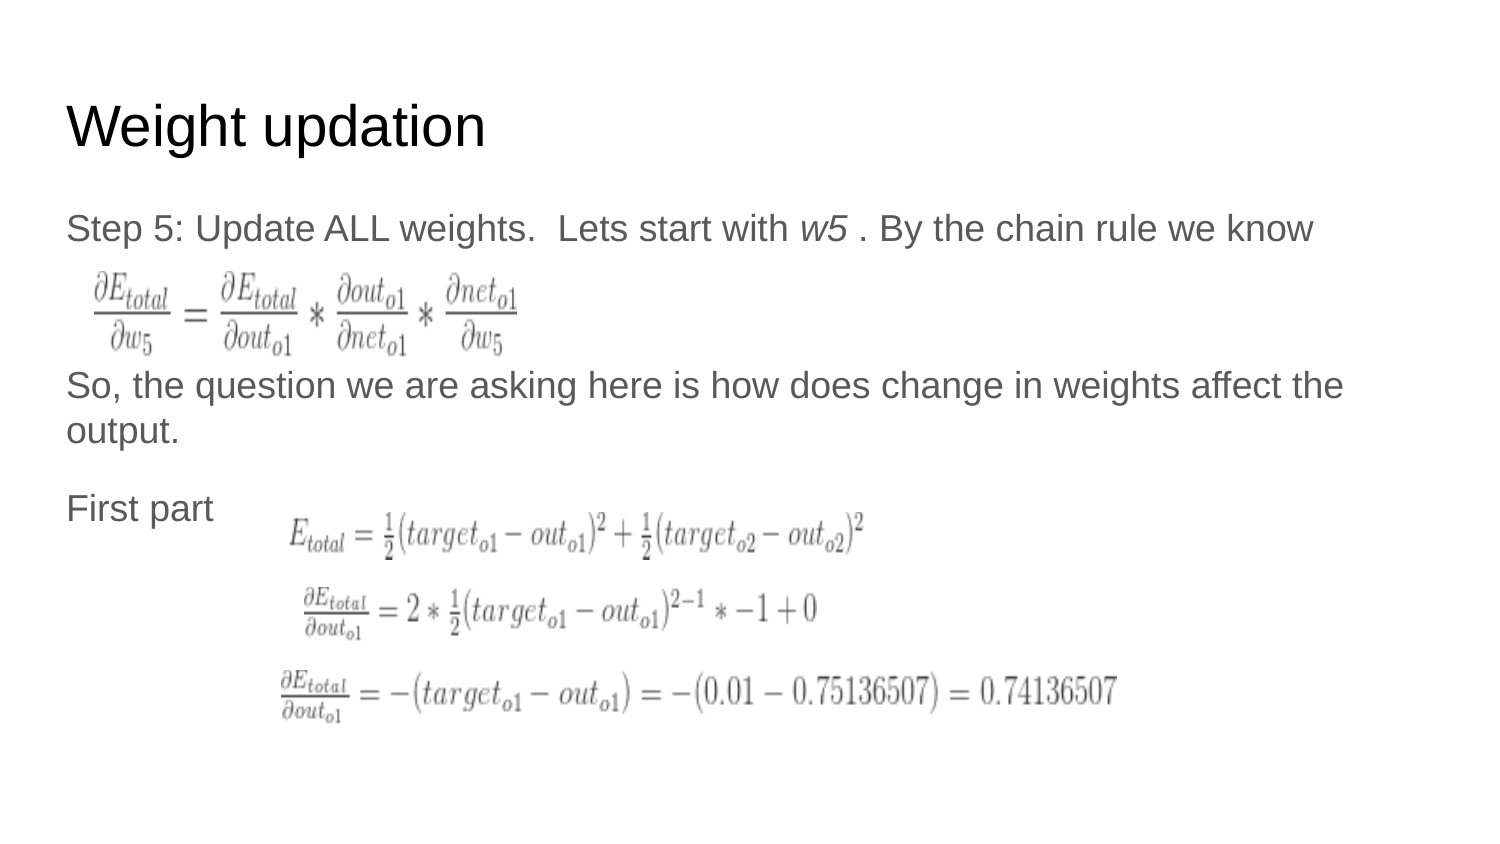

# Weight updation
Step 5: Update ALL weights. Lets start with w5 . By the chain rule we know
So, the question we are asking here is how does change in weights affect the output.
First part